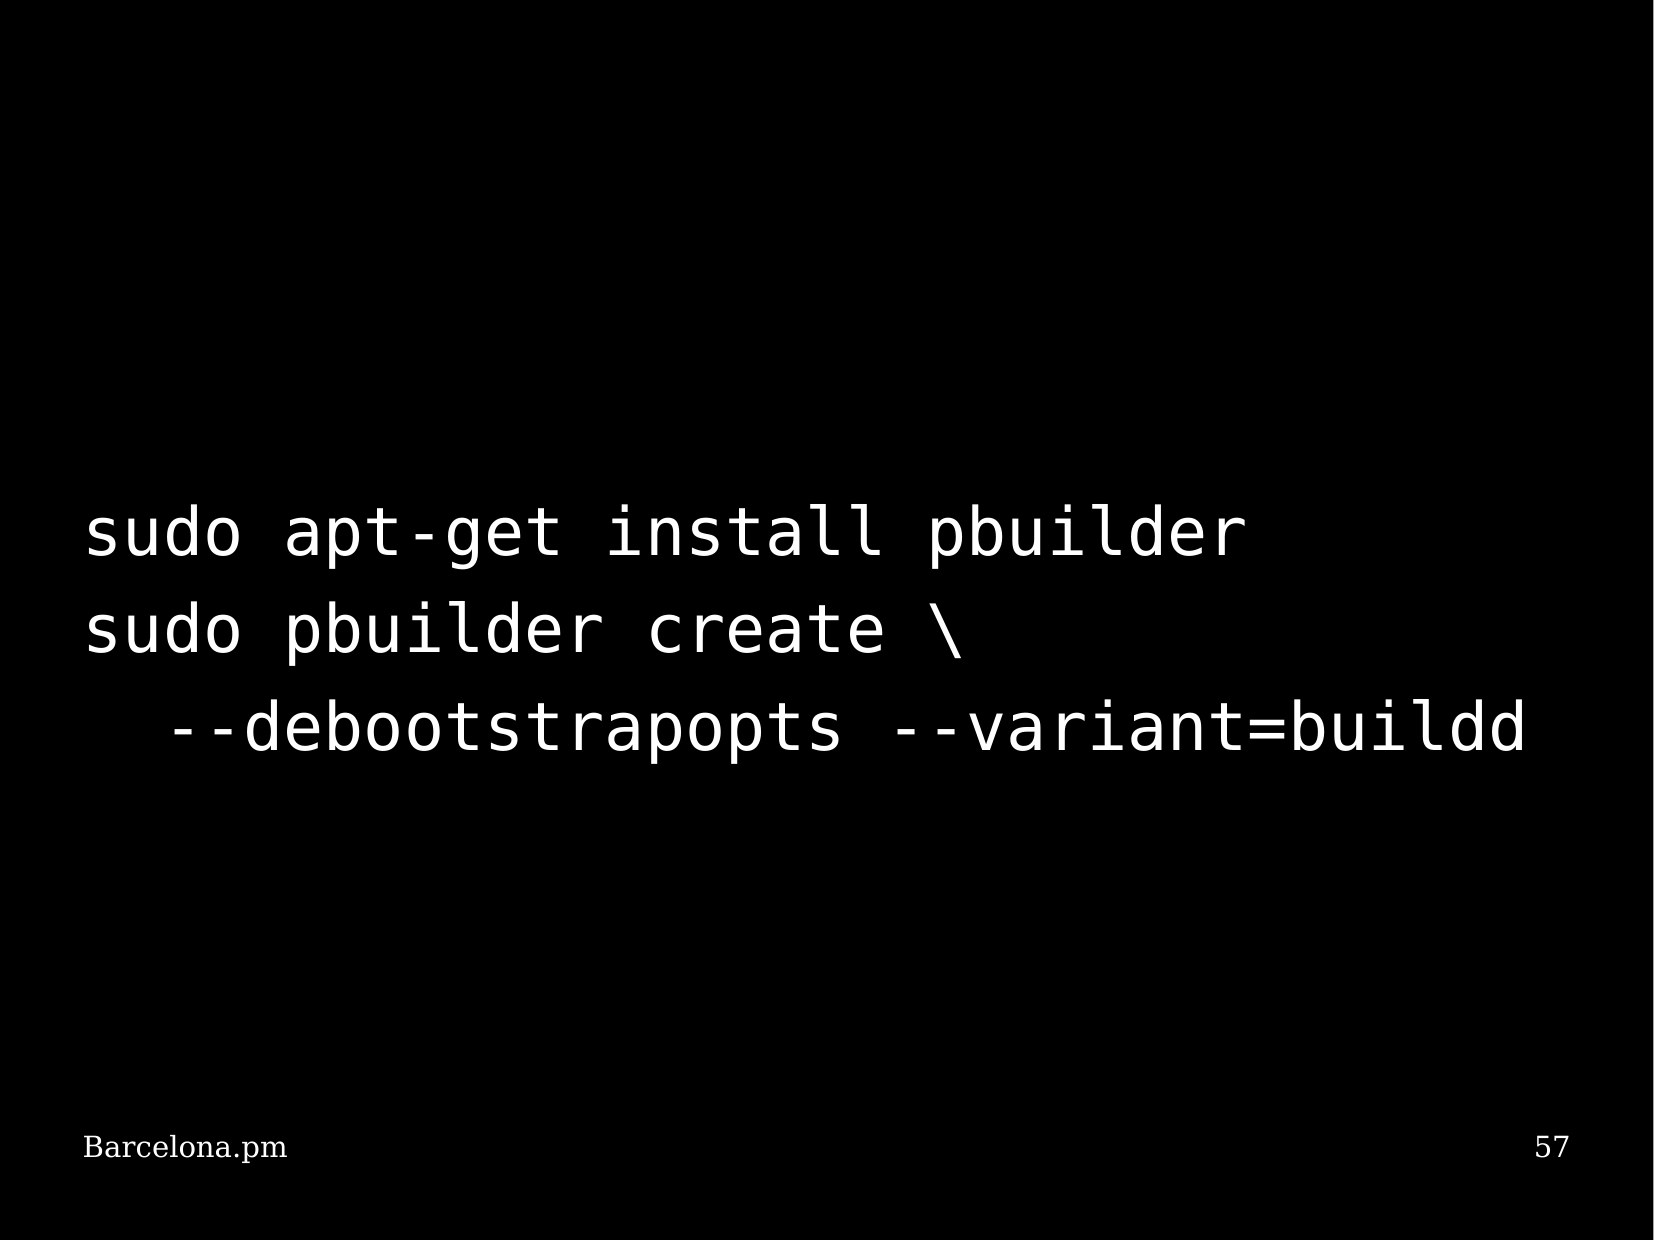

# sudo apt-get install pbuilder sudo pbuilder create \ --debootstrapopts --variant=buildd
Barcelona.pm
57